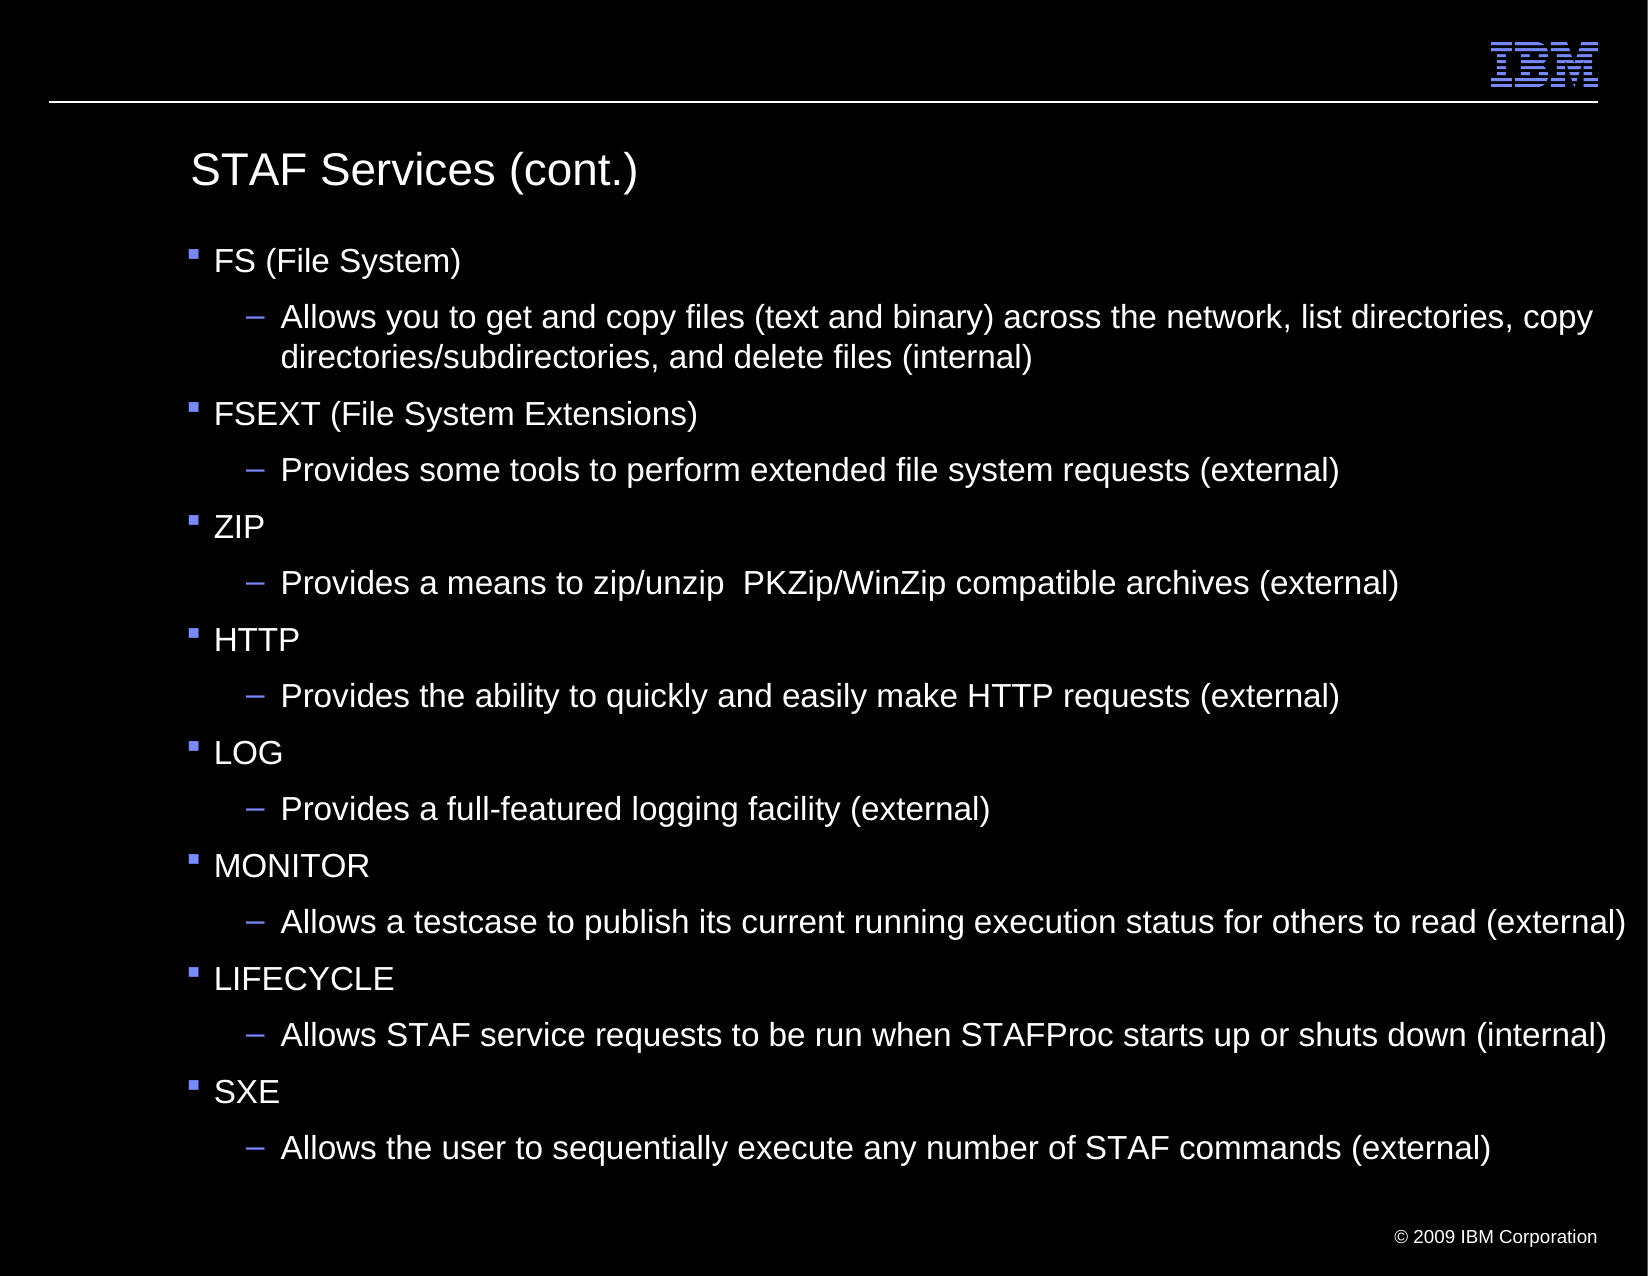

# STAF Services (cont.)
FS (File System)
Allows you to get and copy files (text and binary) across the network, list directories, copy directories/subdirectories, and delete files (internal)
FSEXT (File System Extensions)
Provides some tools to perform extended file system requests (external)
ZIP
Provides a means to zip/unzip PKZip/WinZip compatible archives (external)
HTTP
Provides the ability to quickly and easily make HTTP requests (external)
LOG
Provides a full-featured logging facility (external)
MONITOR
Allows a testcase to publish its current running execution status for others to read (external)
LIFECYCLE
Allows STAF service requests to be run when STAFProc starts up or shuts down (internal)
SXE
Allows the user to sequentially execute any number of STAF commands (external)